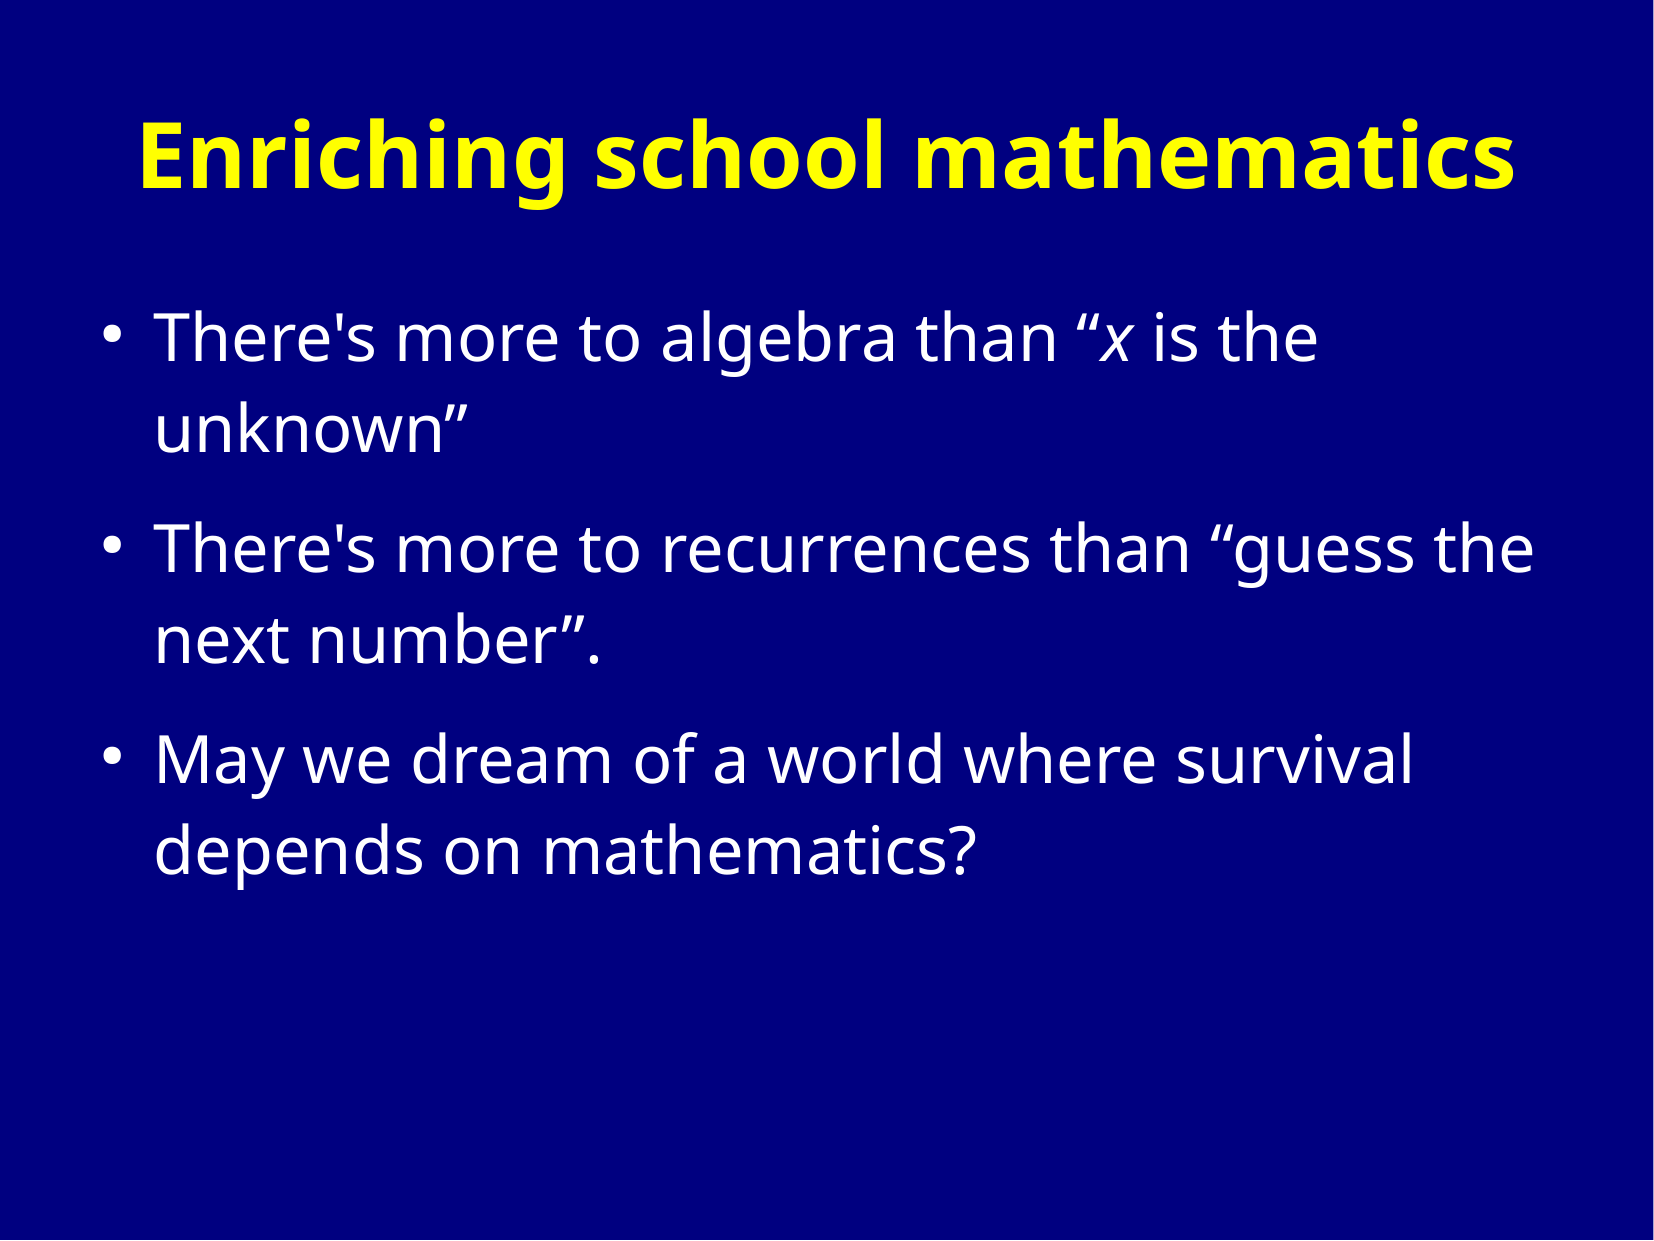

# Enriching school mathematics
There's more to algebra than “x is the unknown”
There's more to recurrences than “guess the next number”.
May we dream of a world where survival depends on mathematics?